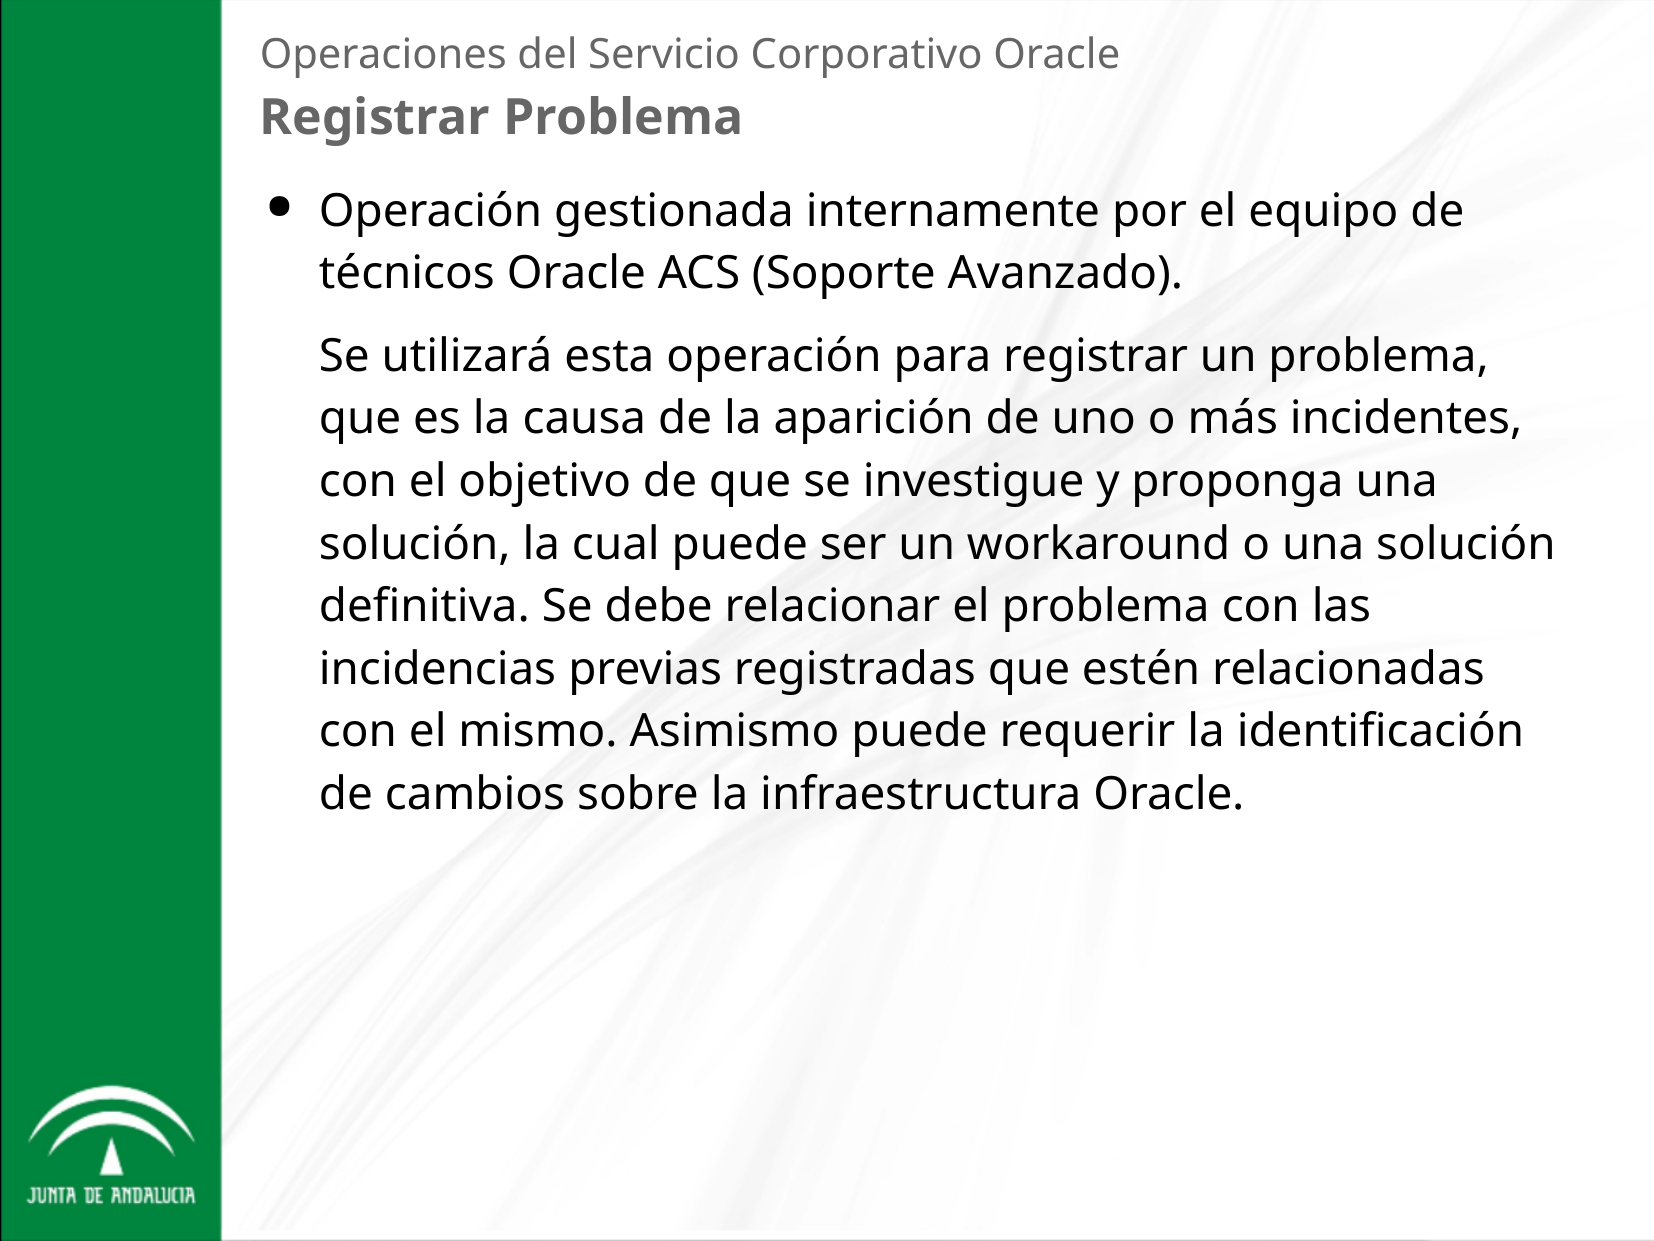

Operaciones del Servicio Corporativo Oracle
Registrar Problema
# Operación gestionada internamente por el equipo de técnicos Oracle ACS (Soporte Avanzado).
Se utilizará esta operación para registrar un problema, que es la causa de la aparición de uno o más incidentes, con el objetivo de que se investigue y proponga una solución, la cual puede ser un workaround o una solución definitiva. Se debe relacionar el problema con las incidencias previas registradas que estén relacionadas con el mismo. Asimismo puede requerir la identificación de cambios sobre la infraestructura Oracle.